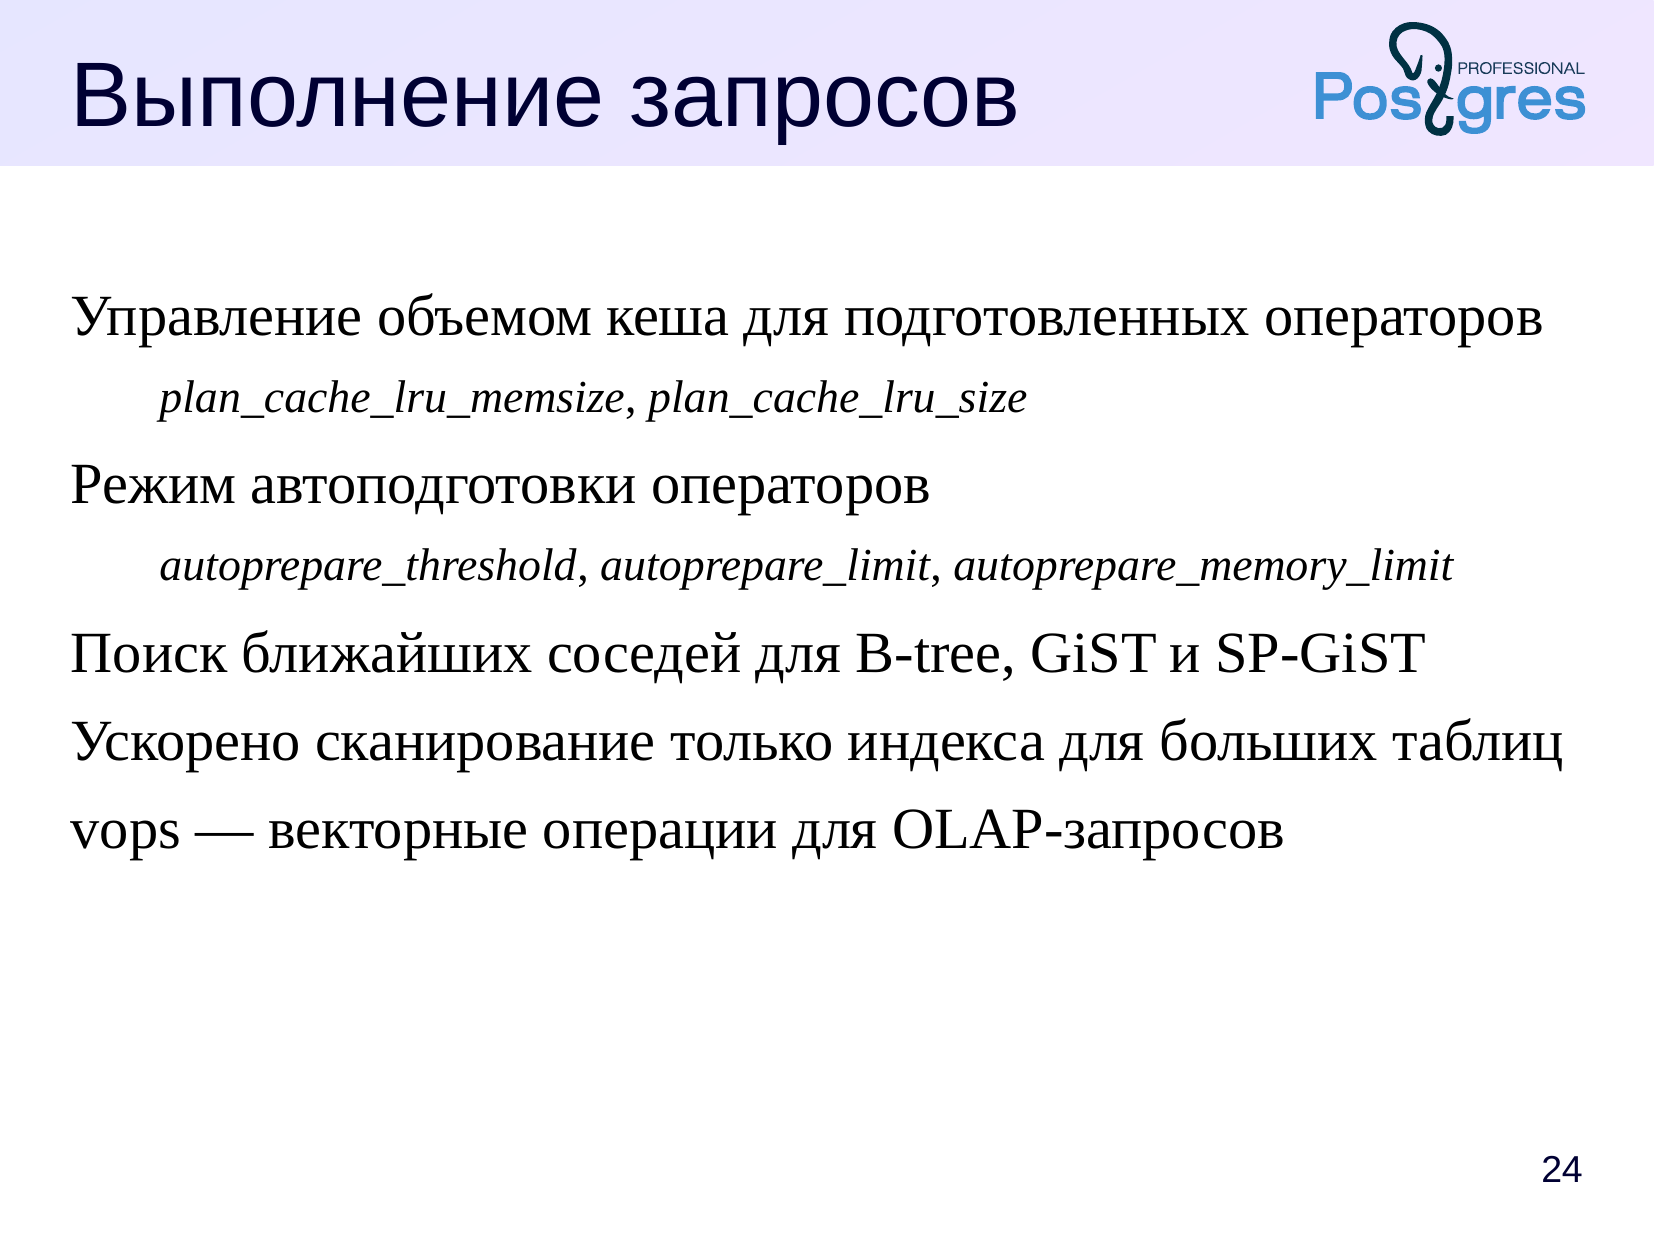

# Выполнение запросов
Управление объемом кеша для подготовленных операторов
plan_cache_lru_memsize, plan_cache_lru_size
Режим автоподготовки операторов
autoprepare_threshold, autoprepare_limit, autoprepare_memory_limit
Поиск ближайших соседей для B-tree, GiST и SP-GiST
Ускорено сканирование только индекса для больших таблиц
vops — векторные операции для OLAP-запросов